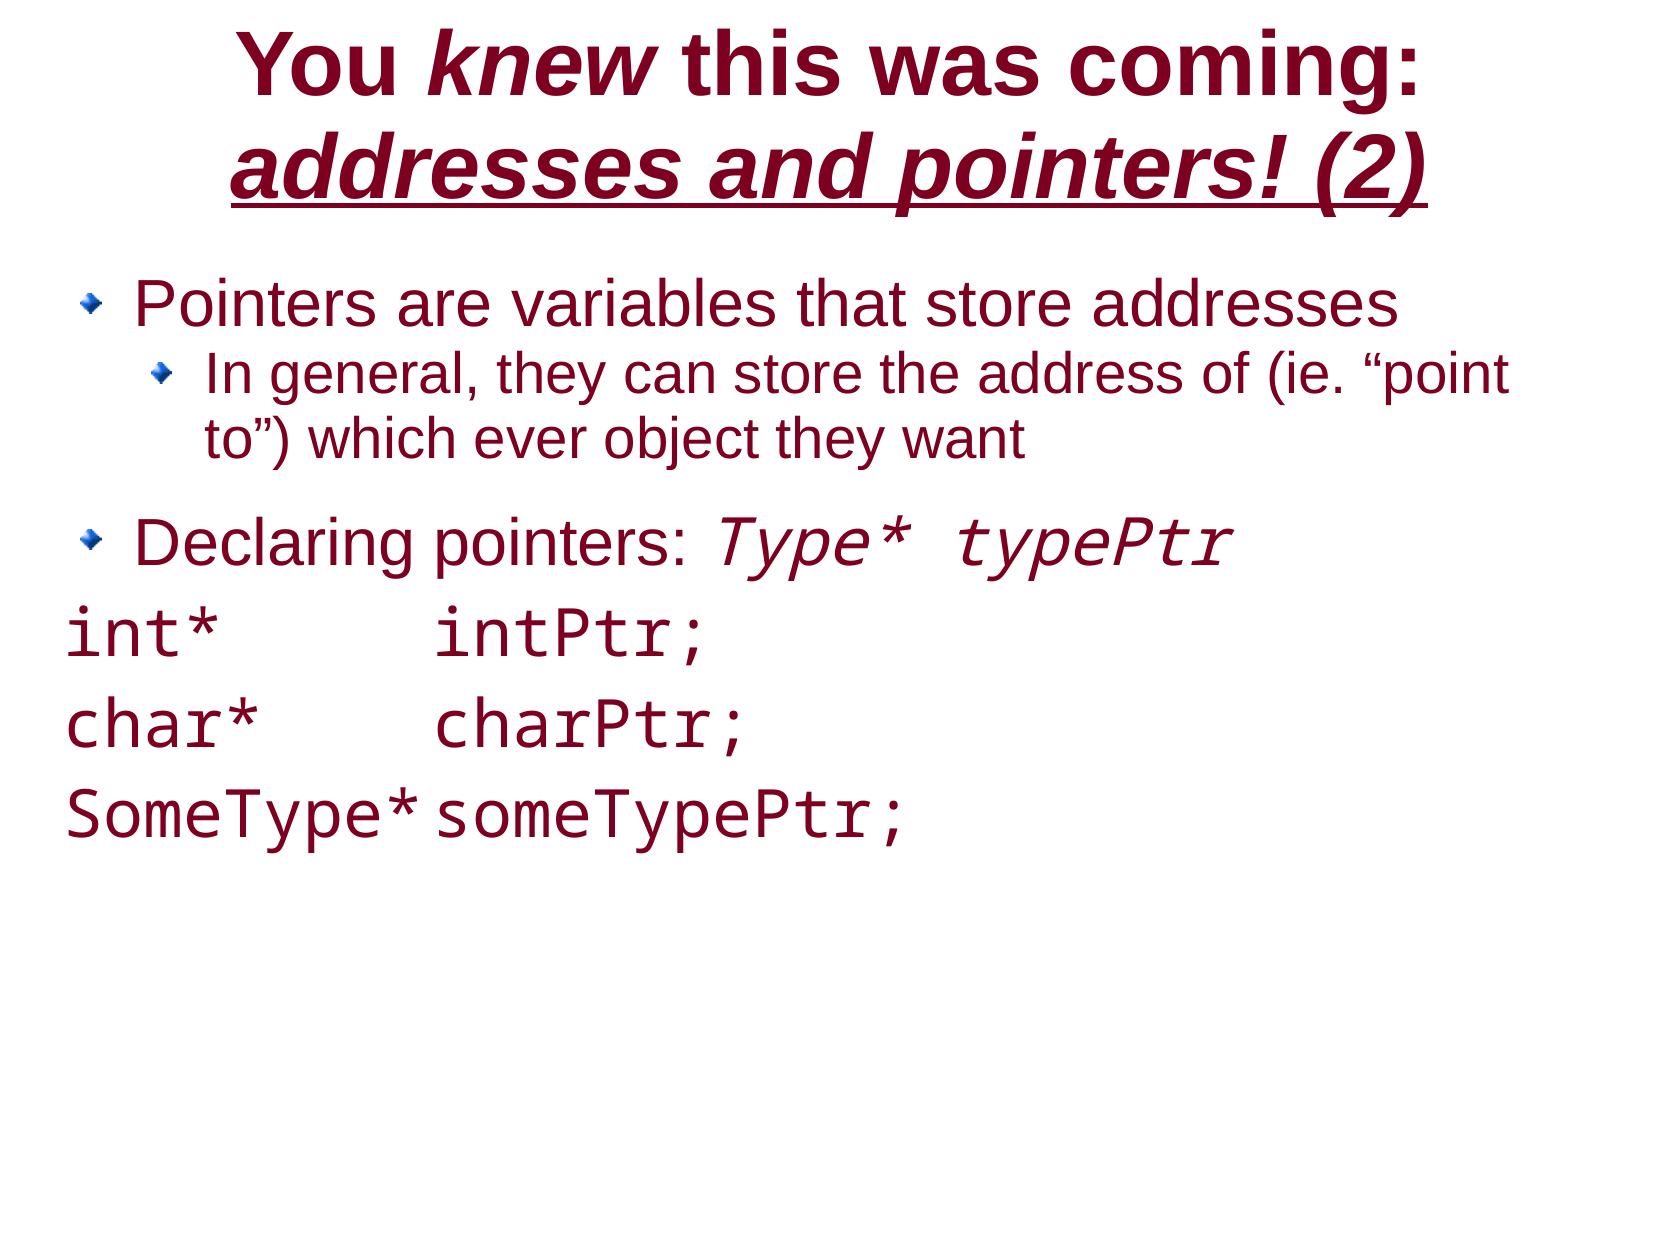

# You knew this was coming: addresses and pointers! (2)
Pointers are variables that store addresses
In general, they can store the address of (ie. “point to”) which ever object they want
Declaring pointers: Type* typePtr
int*			intPtr;
char*			charPtr;
SomeType*	someTypePtr;